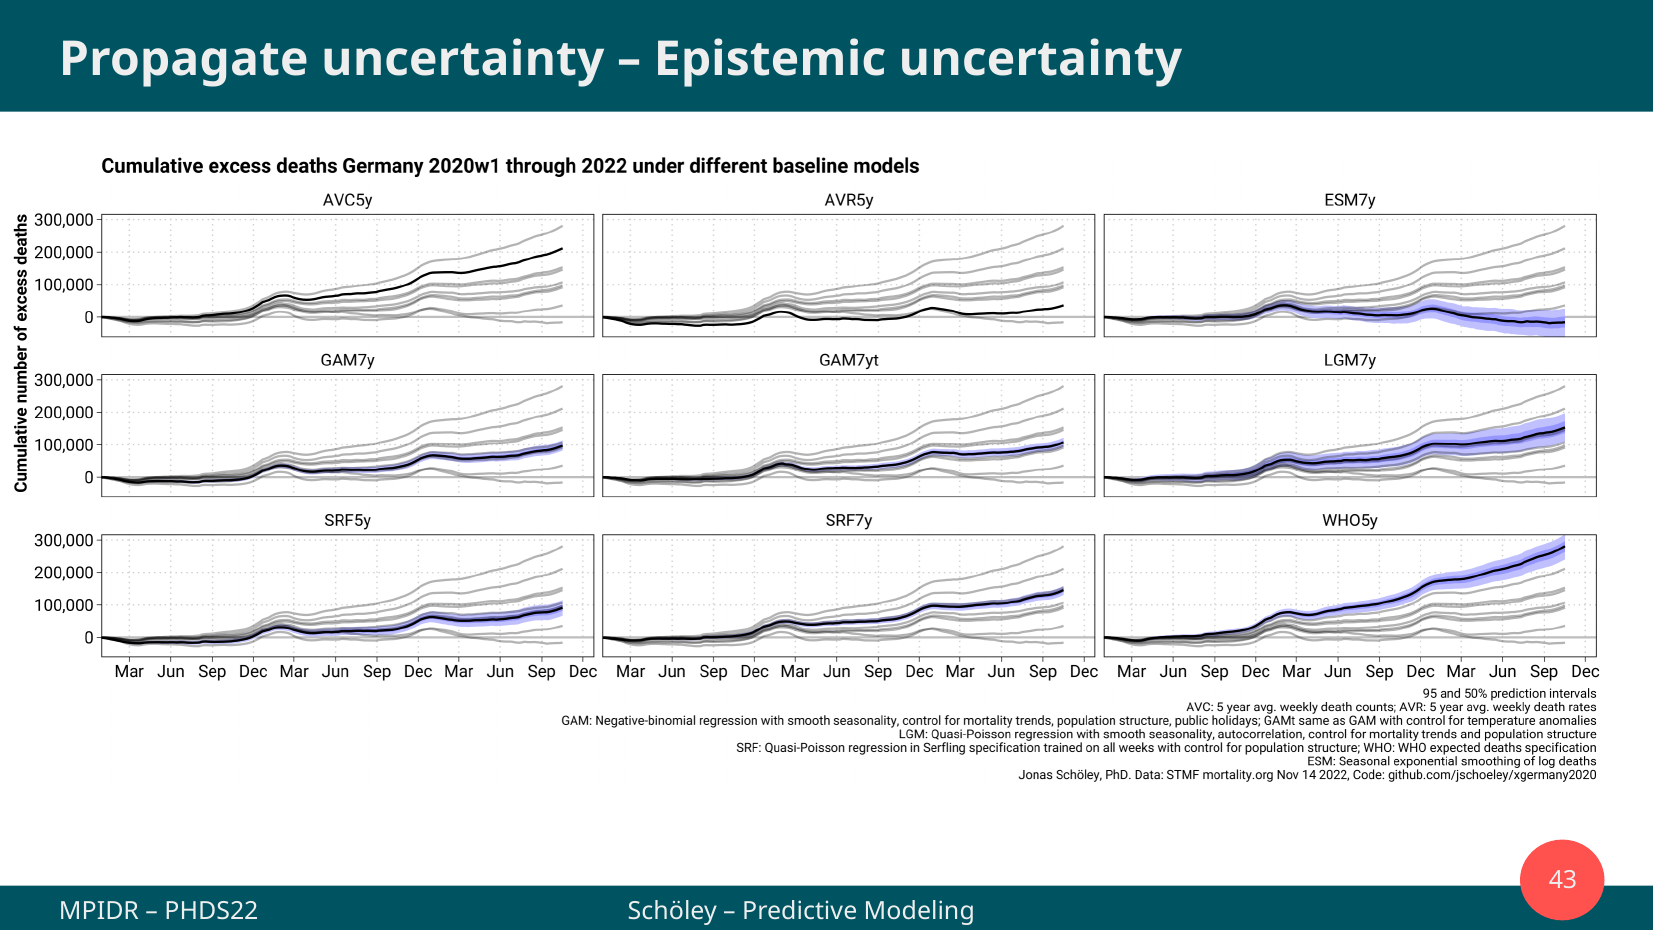

# Propagate uncertainty – Epistemic uncertainty
43
MPIDR – PHDS22
Schöley – Predictive Modeling